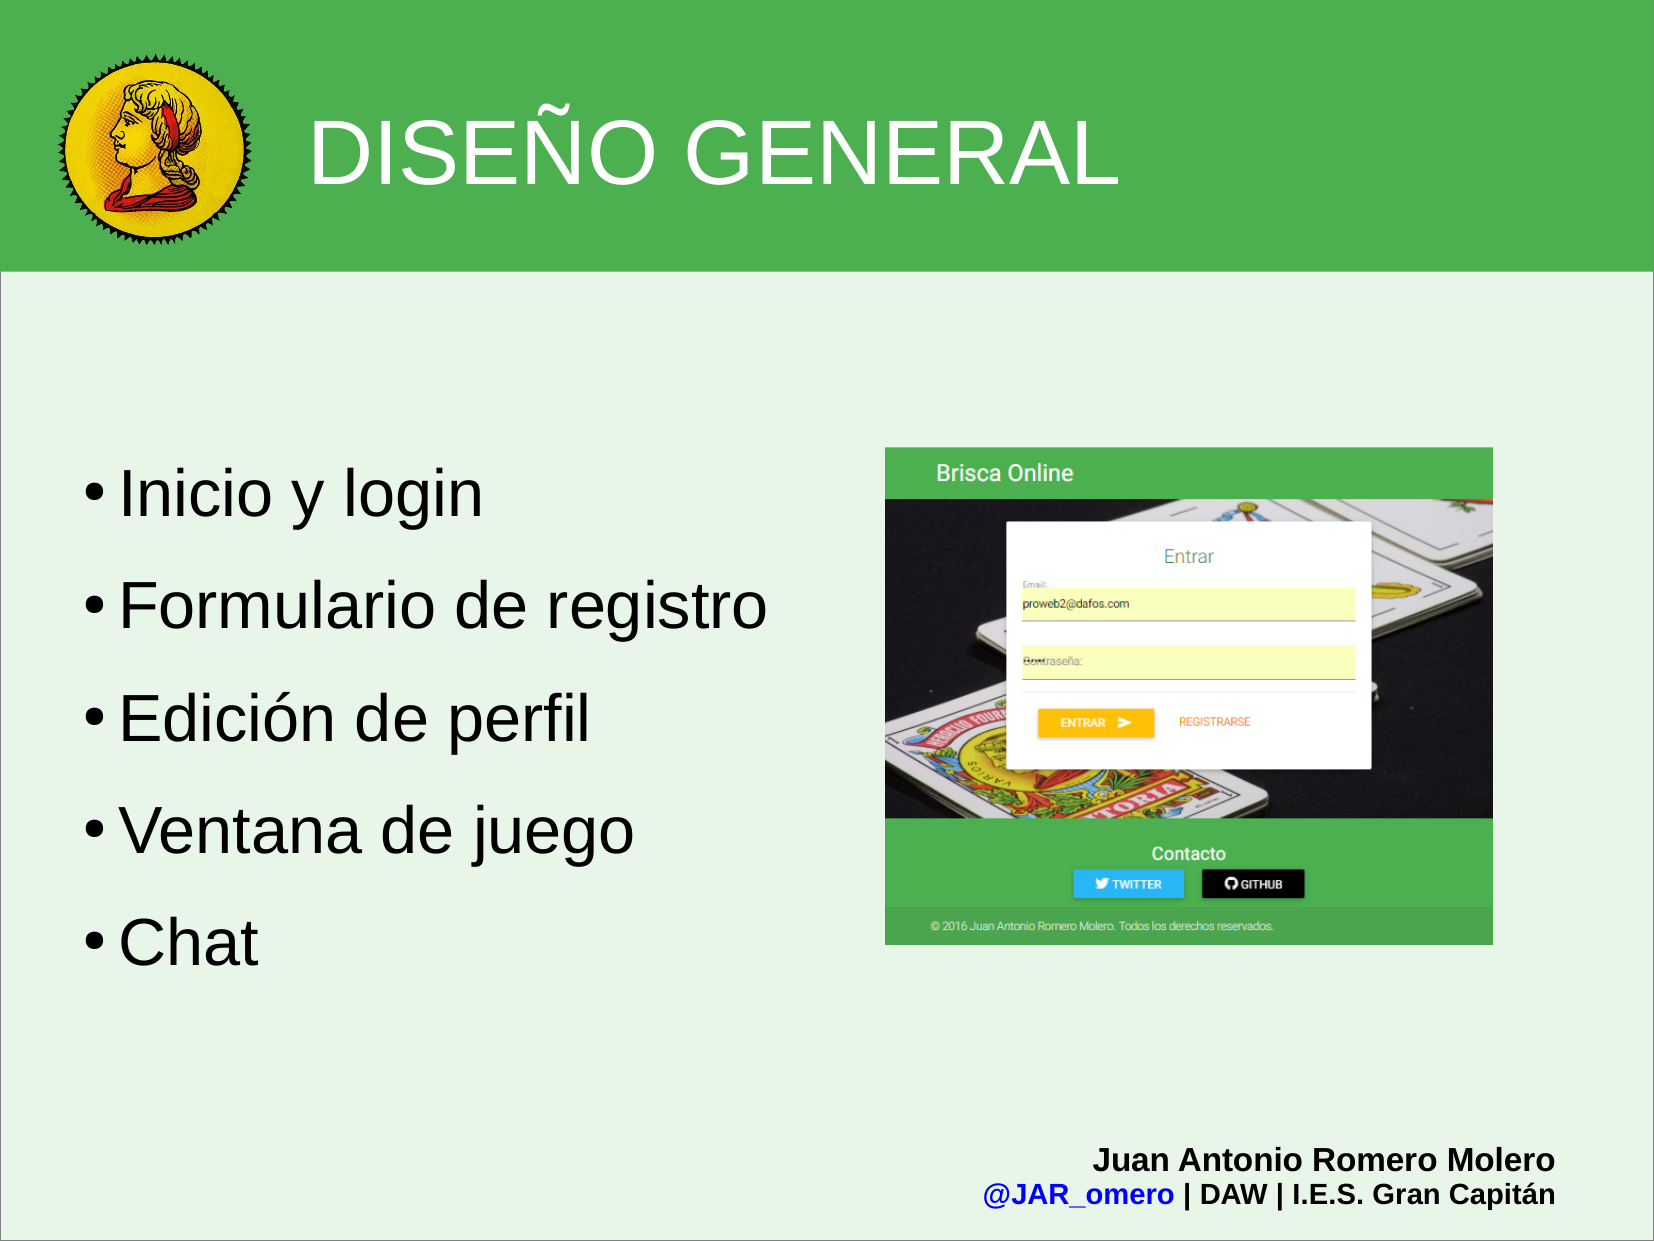

# DISEÑO GENERAL
Inicio y login
Formulario de registro
Edición de perfil
Ventana de juego
Chat
Juan Antonio Romero Molero
@JAR_omero | DAW | I.E.S. Gran Capitán